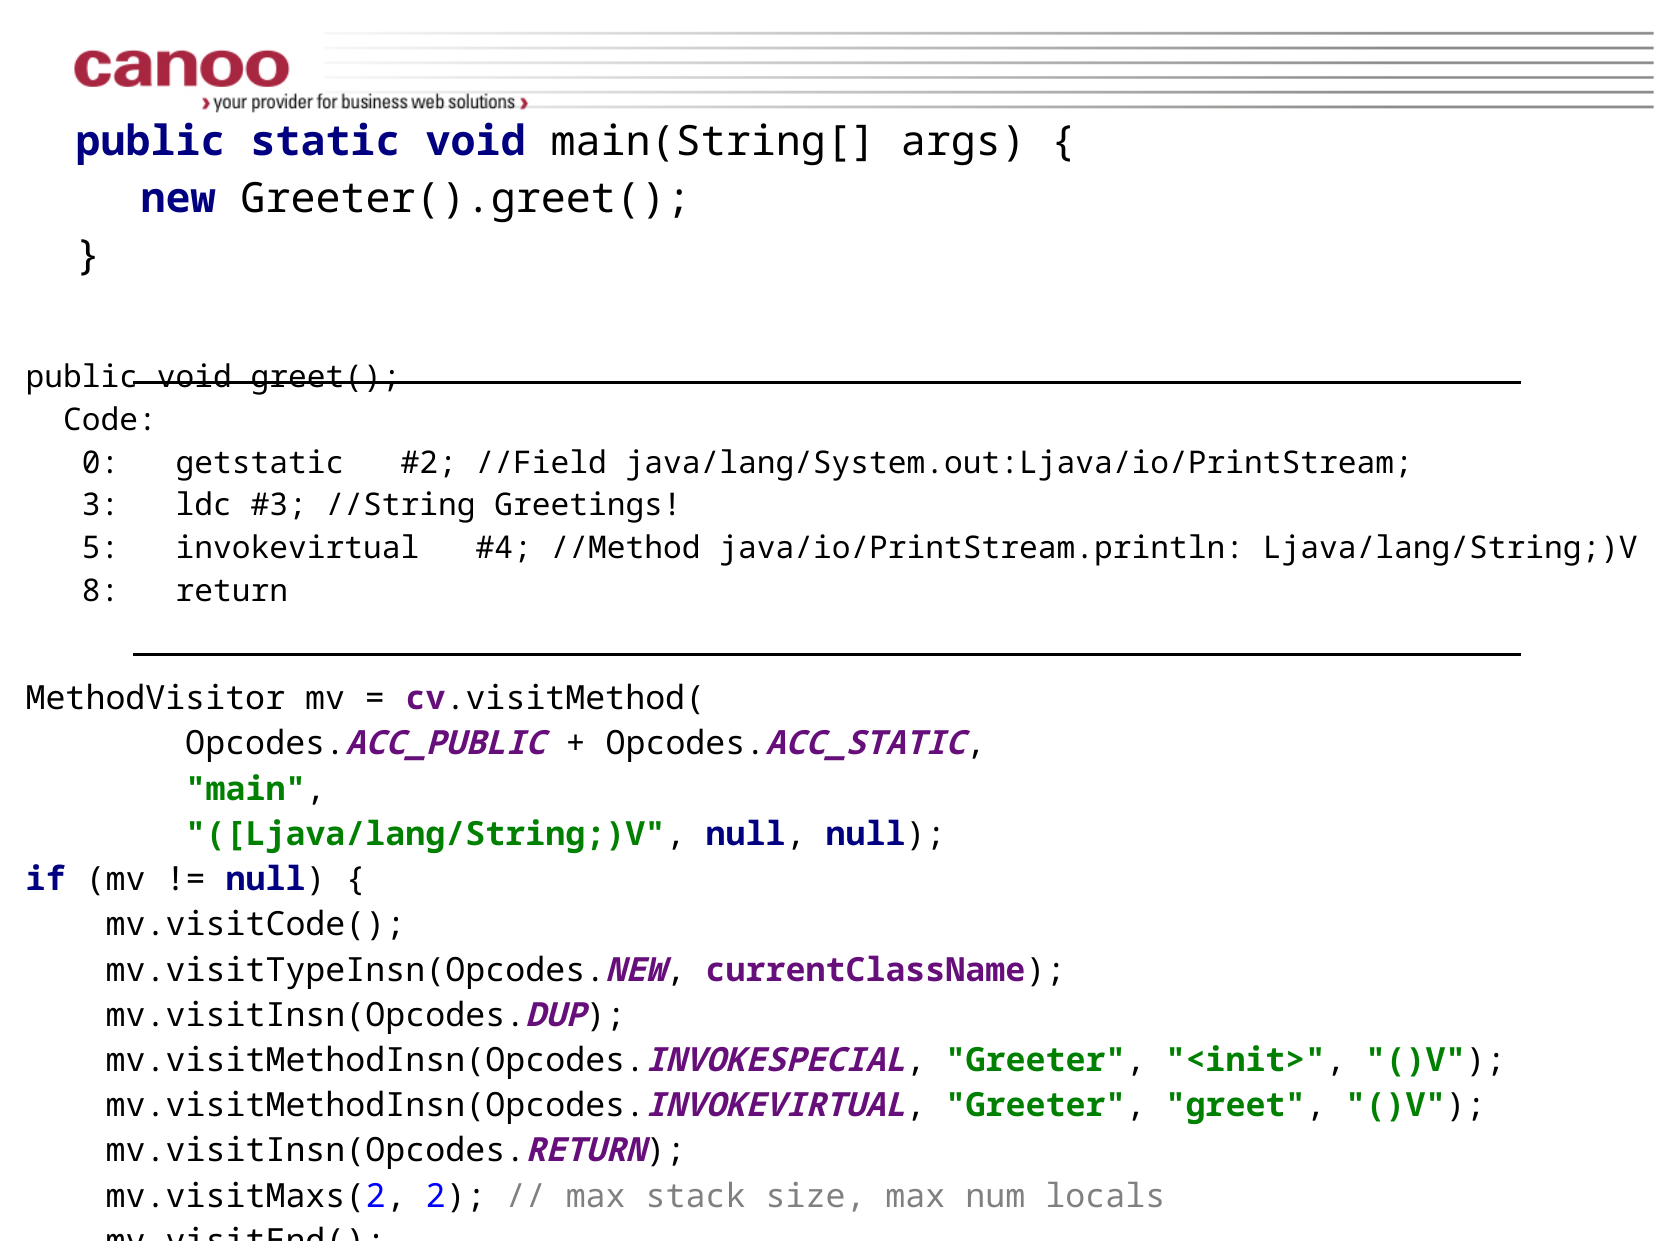

# public static void main(String[] args) {
 new Greeter().greet();
 }
public void greet();
 Code:
 0:	getstatic	#2; //Field java/lang/System.out:Ljava/io/PrintStream;
 3:	ldc	#3; //String Greetings!
 5:	invokevirtual	#4; //Method java/io/PrintStream.println: Ljava/lang/String;)V
 8:	return
MethodVisitor mv = cv.visitMethod(
 Opcodes.ACC_PUBLIC + Opcodes.ACC_STATIC,
 "main",
 "([Ljava/lang/String;)V", null, null);
if (mv != null) {
 mv.visitCode();
 mv.visitTypeInsn(Opcodes.NEW, currentClassName);
 mv.visitInsn(Opcodes.DUP);
 mv.visitMethodInsn(Opcodes.INVOKESPECIAL, "Greeter", "<init>", "()V");
 mv.visitMethodInsn(Opcodes.INVOKEVIRTUAL, "Greeter", "greet", "()V");
 mv.visitInsn(Opcodes.RETURN);
 mv.visitMaxs(2, 2); // max stack size, max num locals
 mv.visitEnd();
}